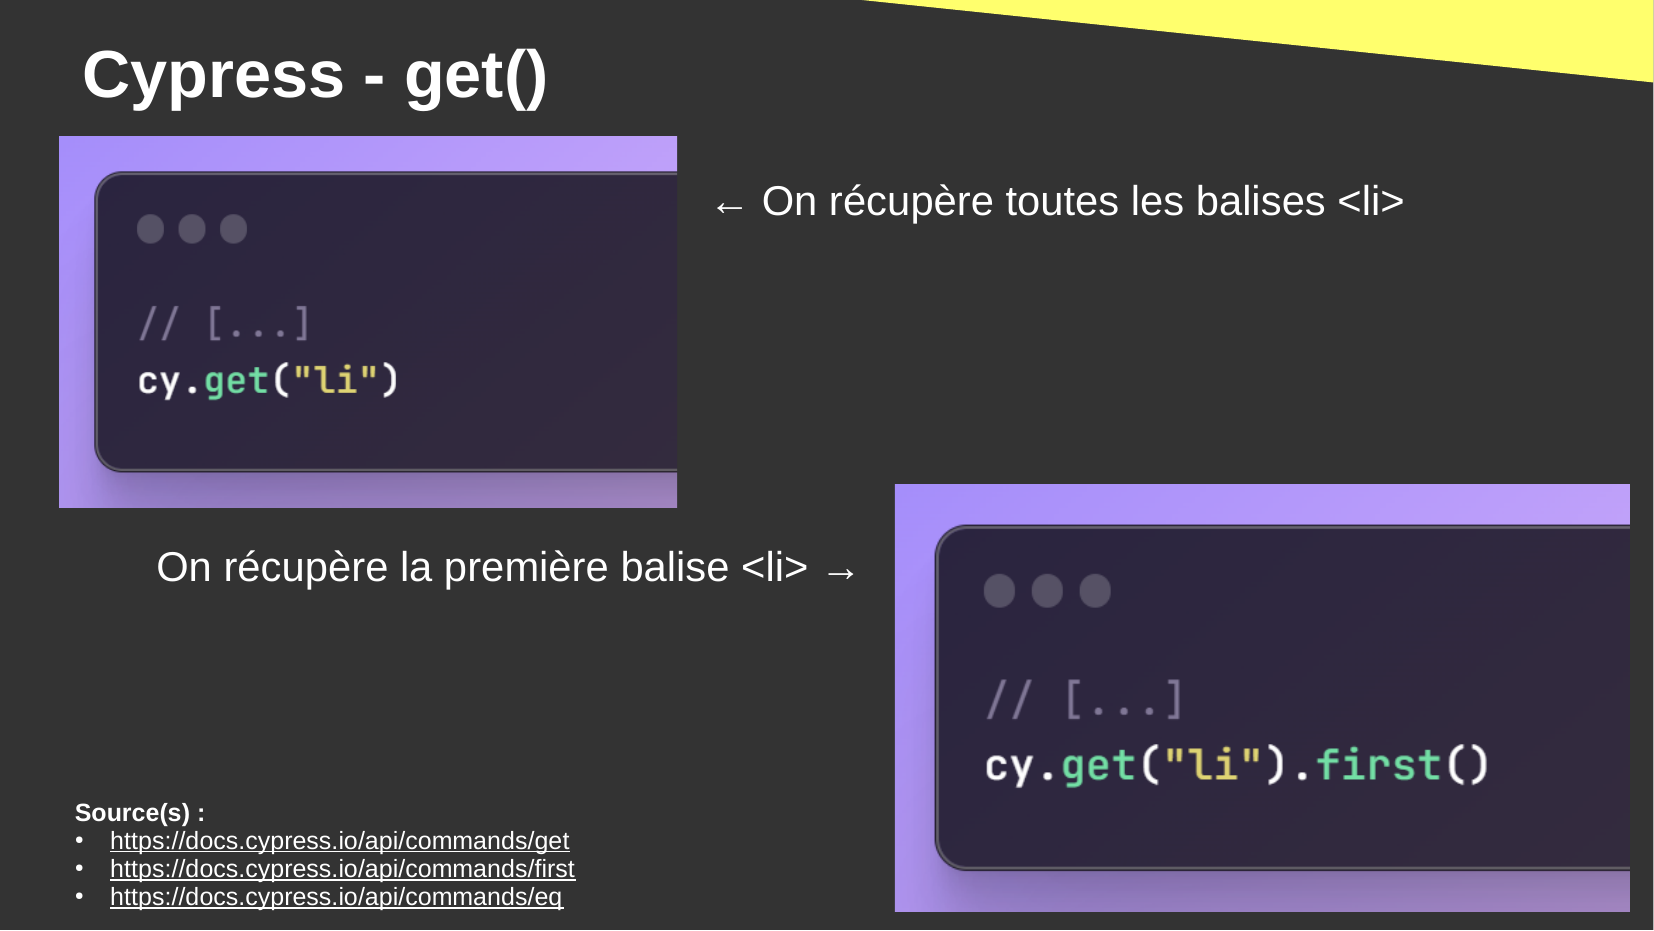

# Cypress - get()
← On récupère toutes les balises <li>
On récupère la première balise <li> →
Source(s) :
https://docs.cypress.io/api/commands/get
https://docs.cypress.io/api/commands/first
https://docs.cypress.io/api/commands/eq